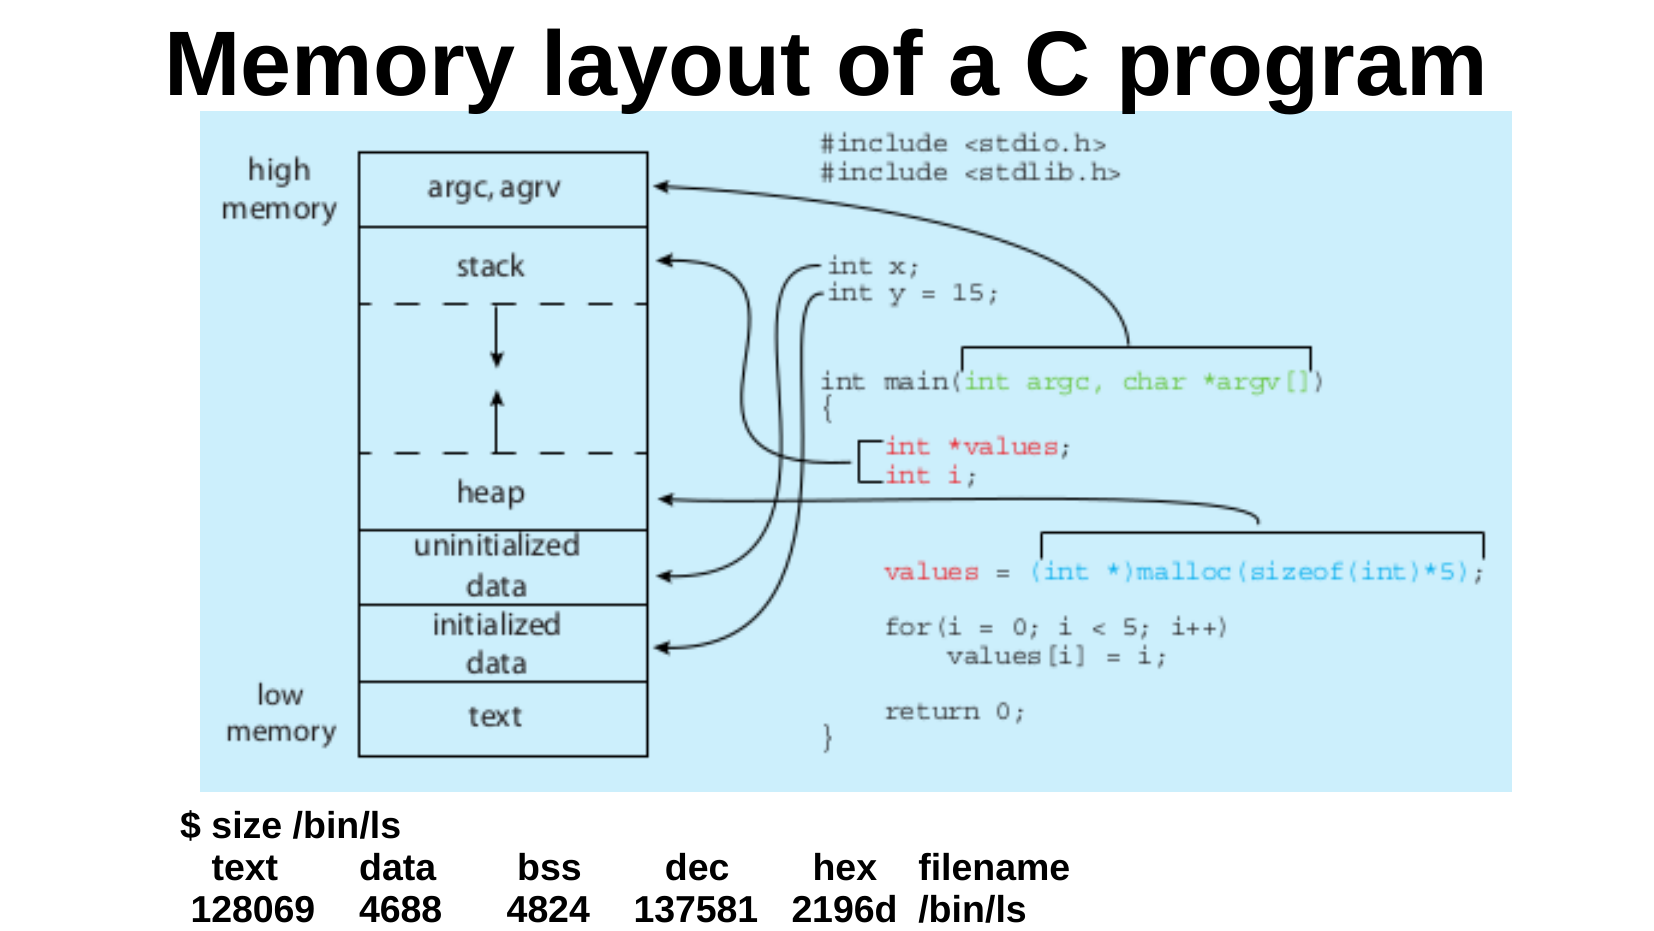

# Memory layout of a C program
$ size /bin/ls
 text	 data	 bss	 dec	 hex	filename
 128069	 4688	 4824	 137581	 2196d	/bin/ls